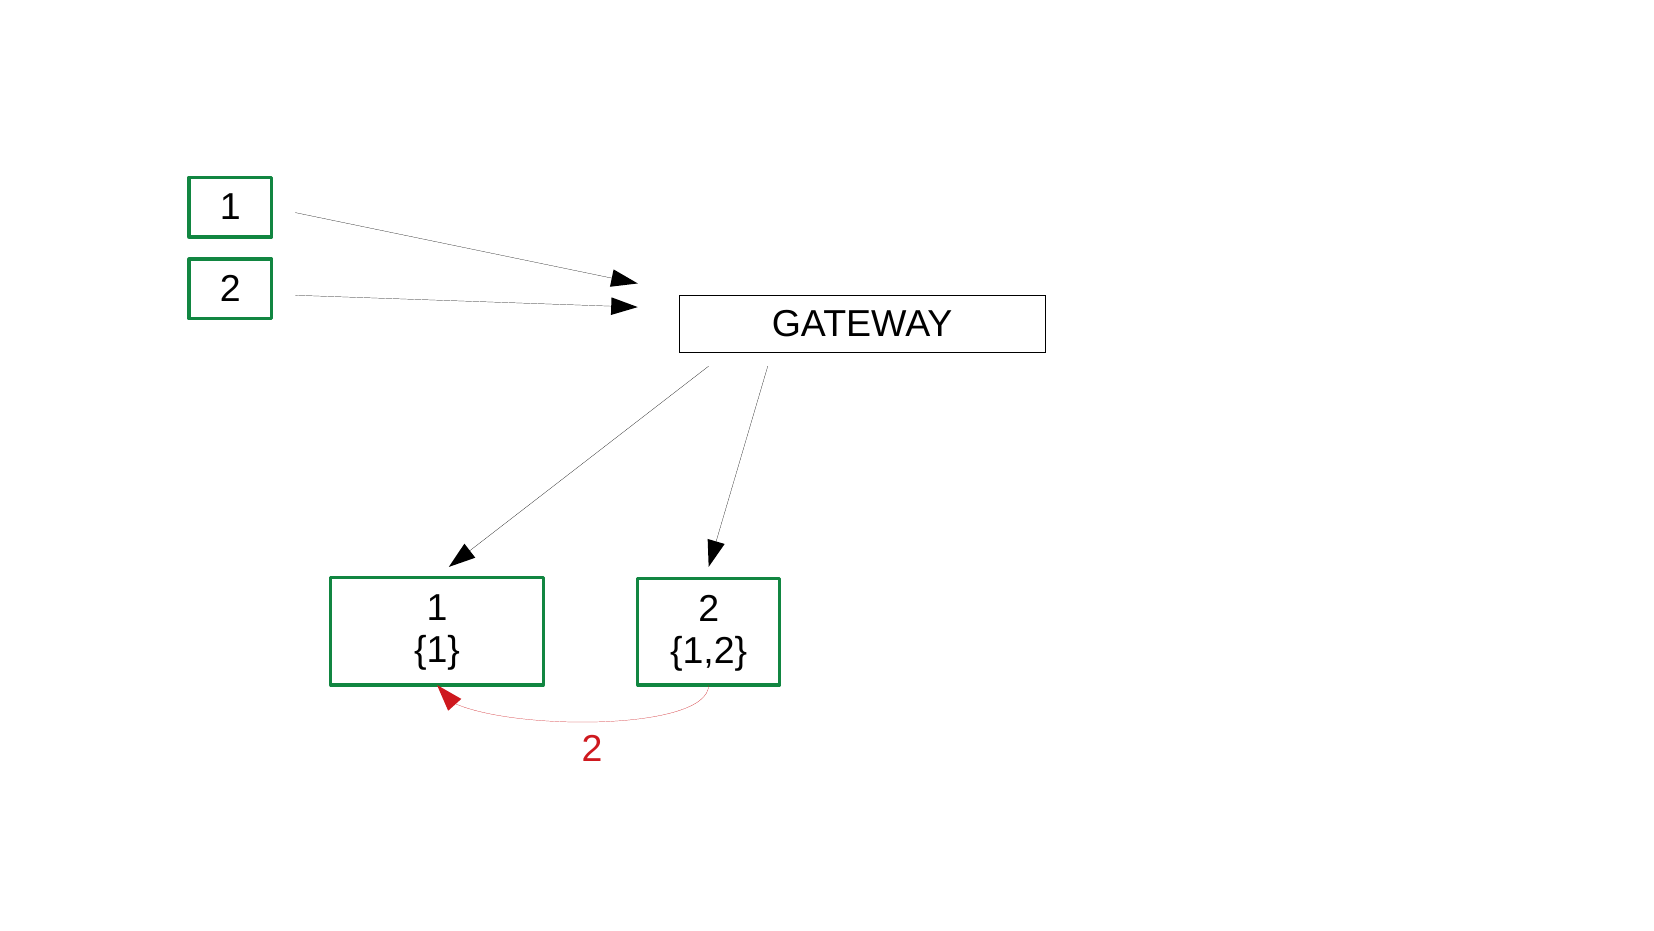

1
2
GATEWAY
1
{1}
2
{1,2}
2